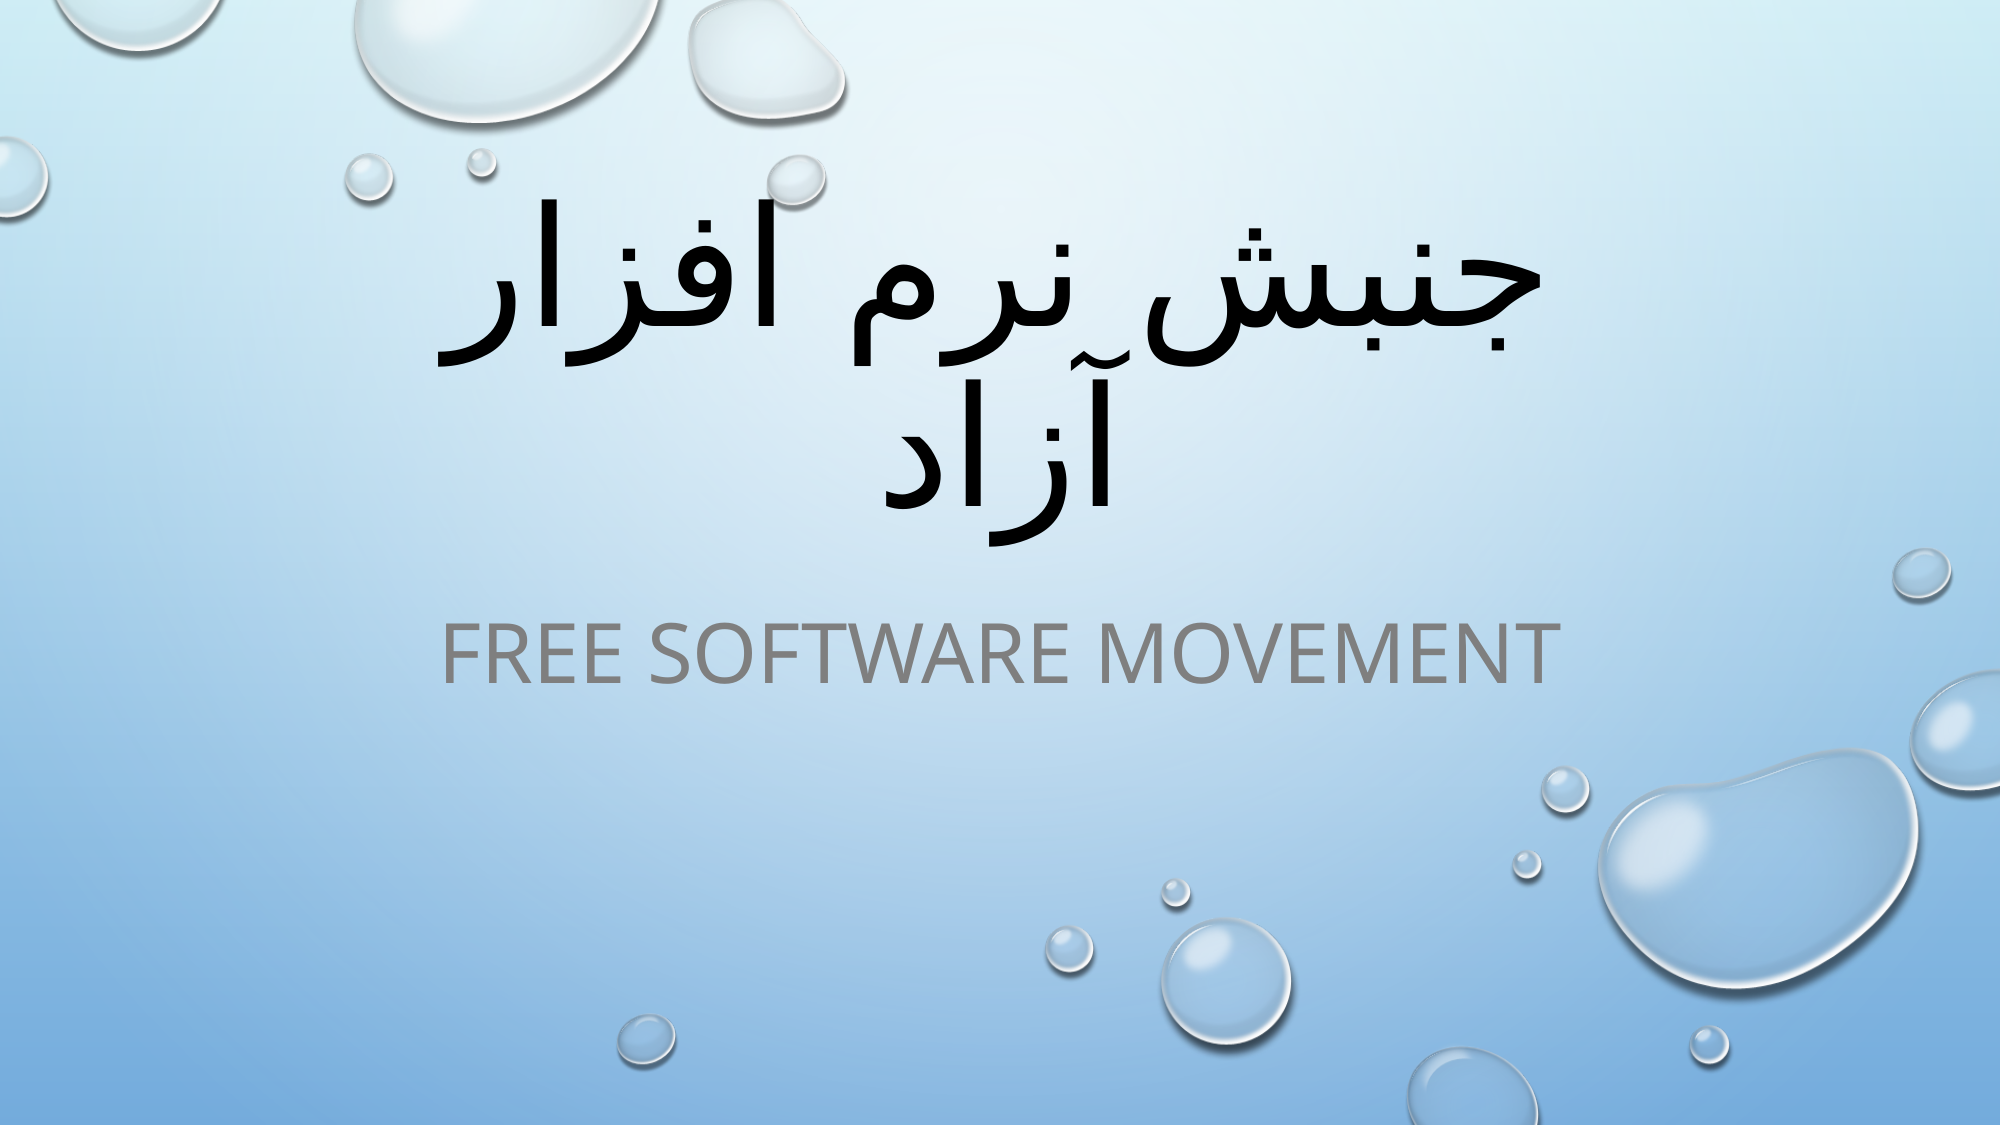

# جنبش نرم افزار آزاد
Free software movement